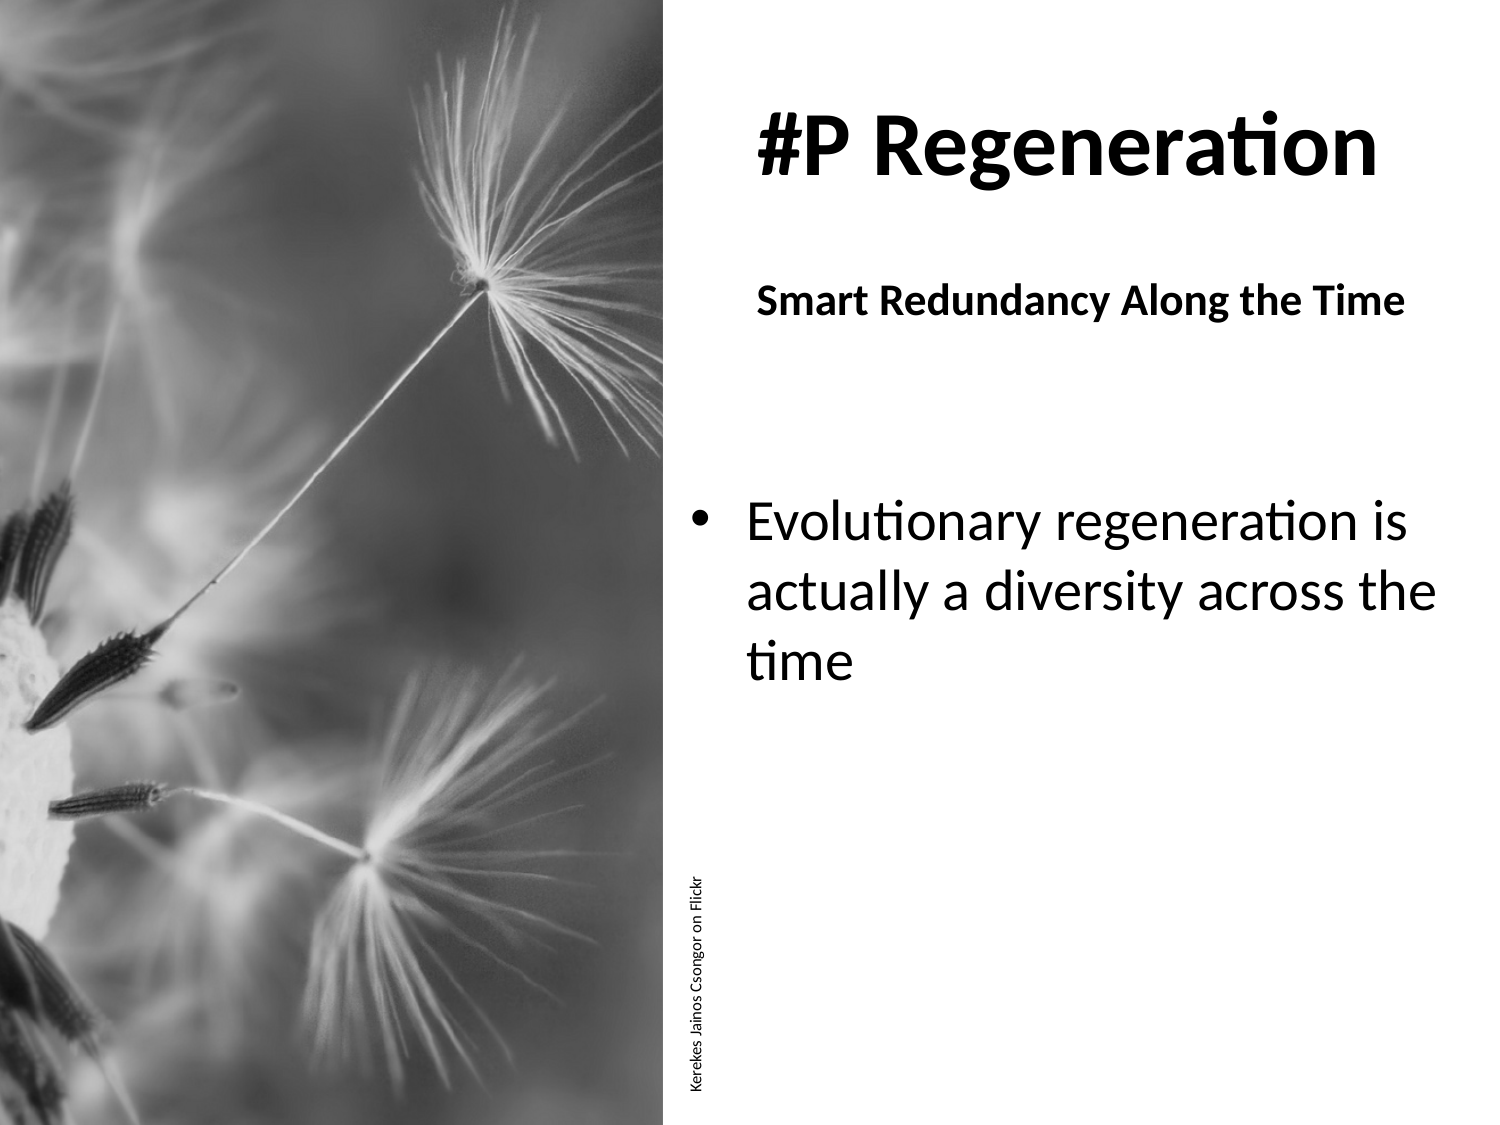

# #P Regeneration
Smart Redundancy Along the Time
Evolutionary regeneration is actually a diversity across the time
Kerekes Jainos Csongor on Flickr